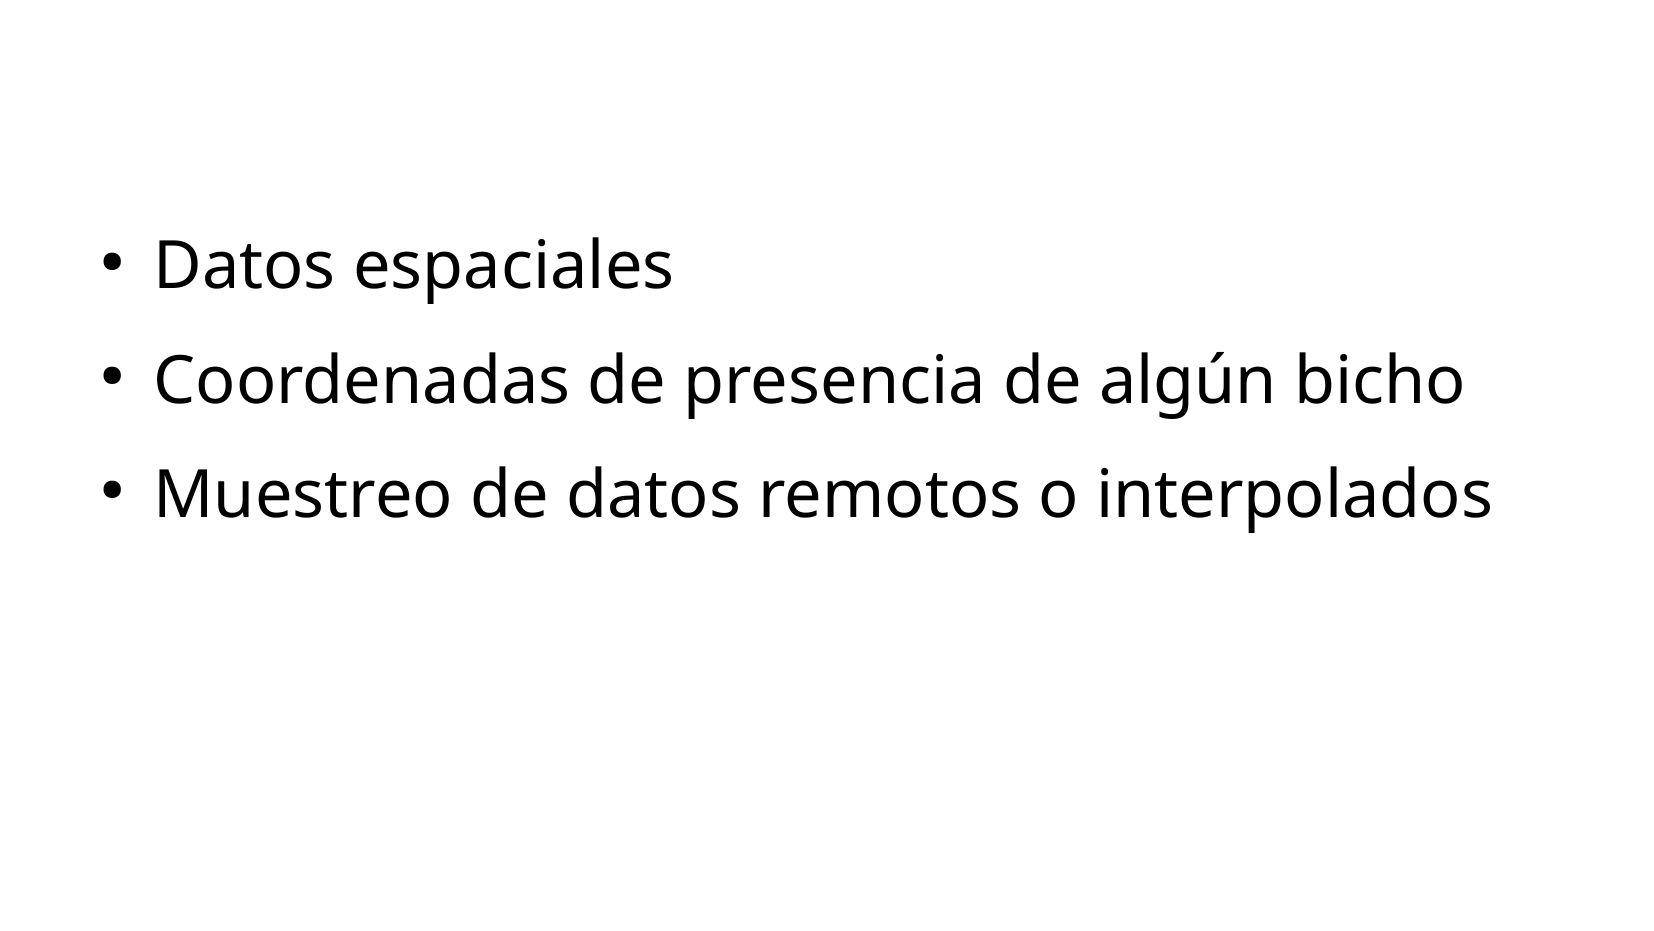

#
Datos espaciales
Coordenadas de presencia de algún bicho
Muestreo de datos remotos o interpolados